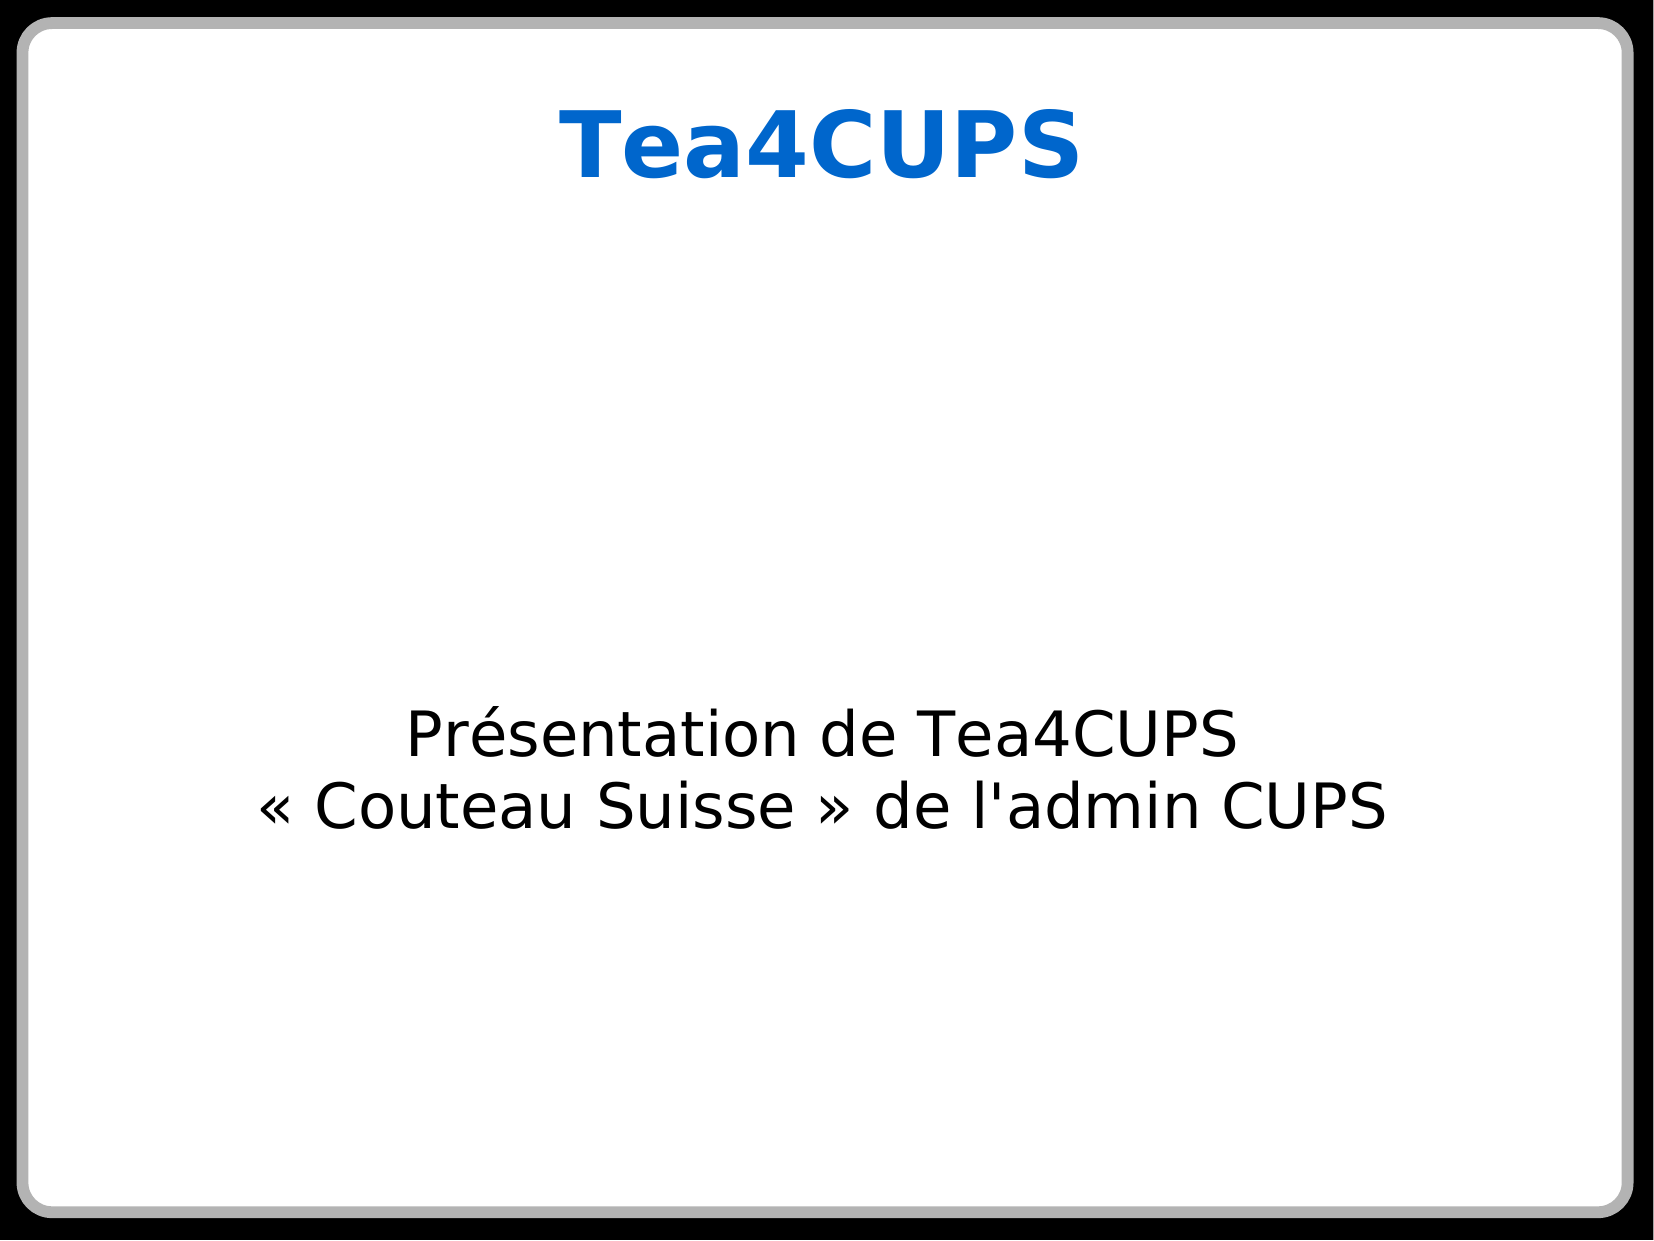

# Tea4CUPS
Présentation de Tea4CUPS
« Couteau Suisse » de l'admin CUPS